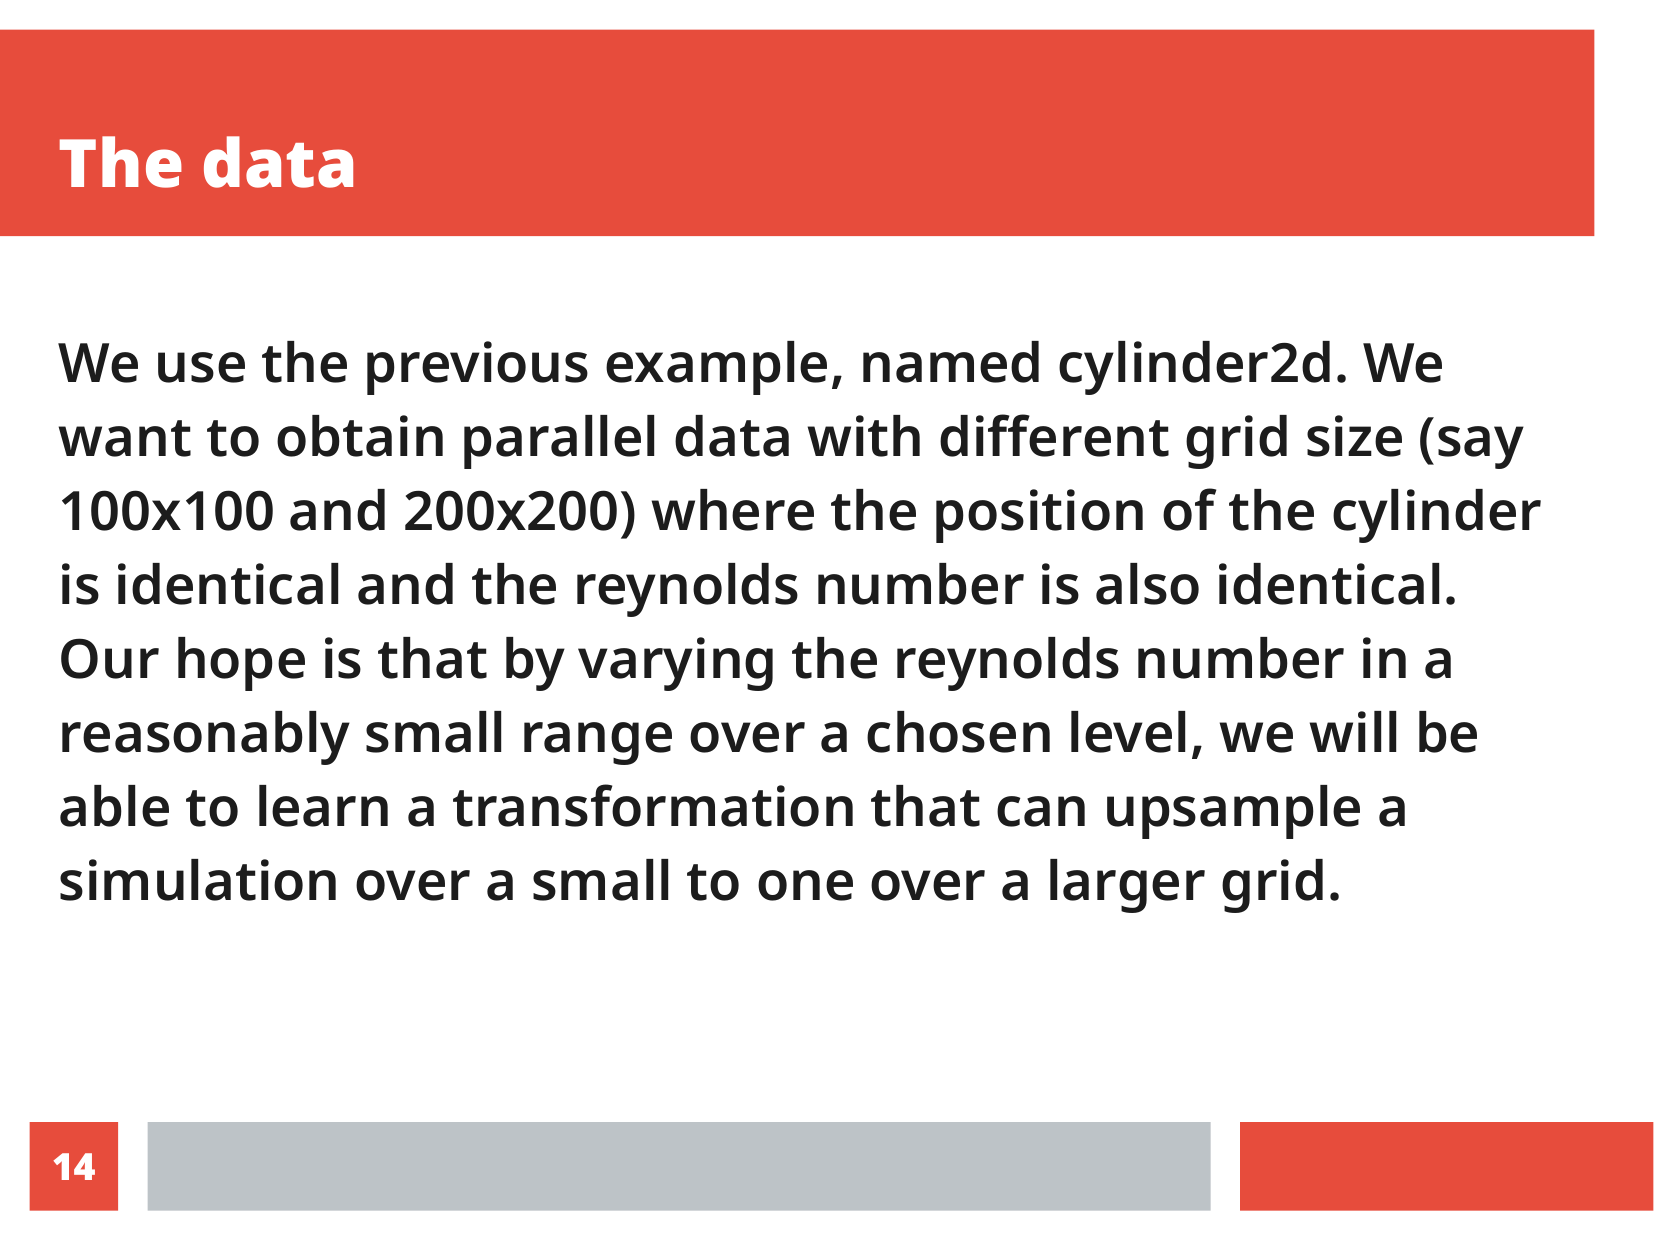

# The data
We use the previous example, named cylinder2d. We want to obtain parallel data with different grid size (say 100x100 and 200x200) where the position of the cylinder is identical and the reynolds number is also identical. Our hope is that by varying the reynolds number in a reasonably small range over a chosen level, we will be able to learn a transformation that can upsample a simulation over a small to one over a larger grid.
14